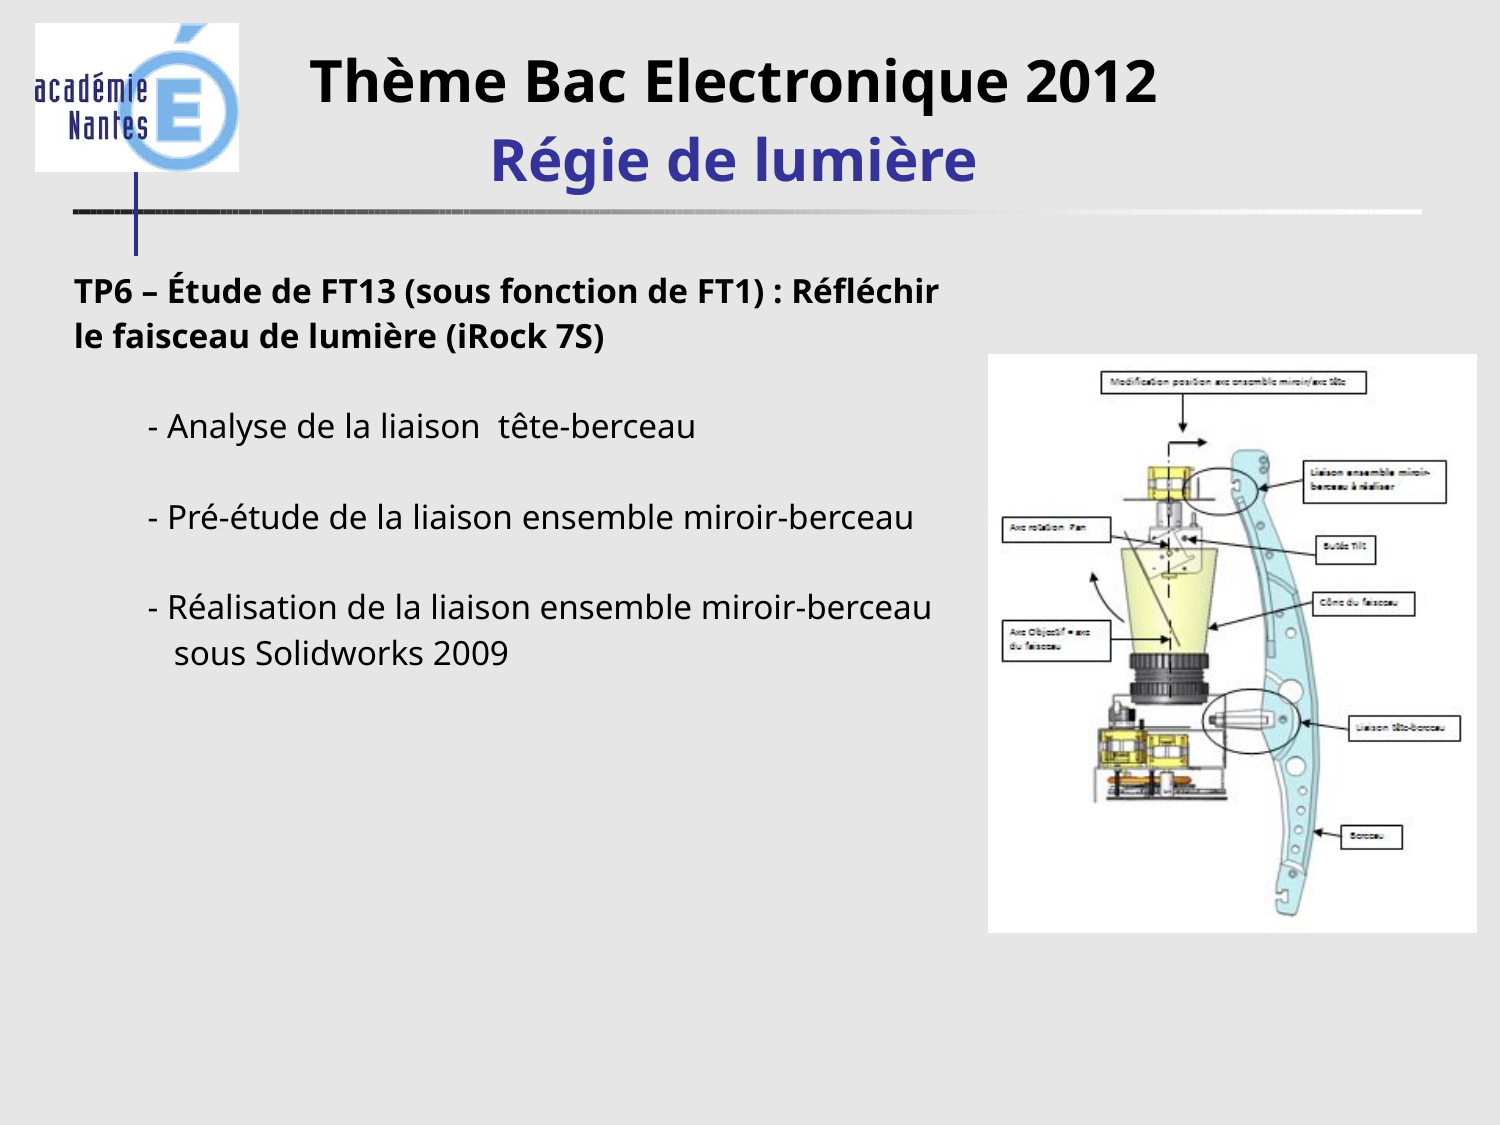

Thème Bac Electronique 2012
Régie de lumière
TP6 – Étude de FT13 (sous fonction de FT1) : Réfléchir le faisceau de lumière (iRock 7S)
	- Analyse de la liaison tête-berceau
	- Pré-étude de la liaison ensemble miroir-berceau
	- Réalisation de la liaison ensemble miroir-berceau
	 sous Solidworks 2009